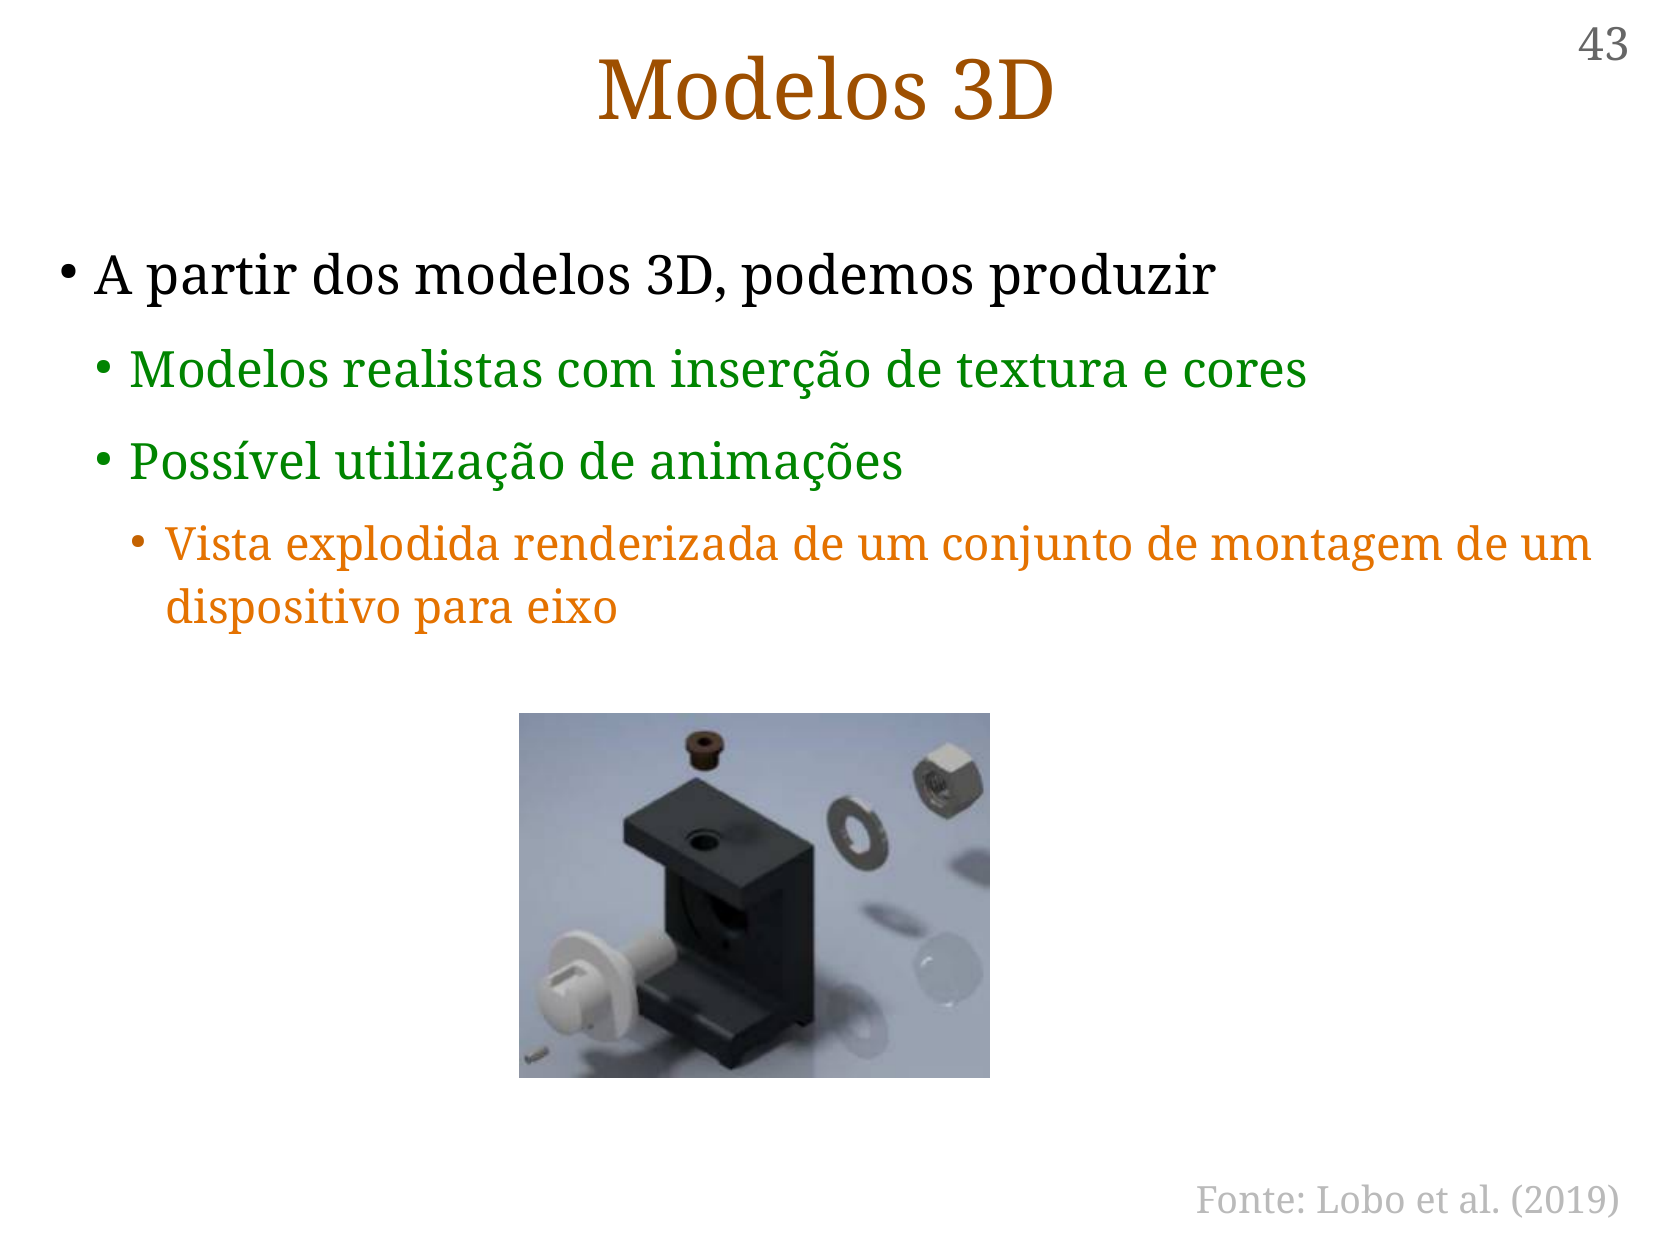

43
# Modelos 3D
A partir dos modelos 3D, podemos produzir
Modelos realistas com inserção de textura e cores
Possível utilização de animações
Vista explodida renderizada de um conjunto de montagem de um dispositivo para eixo
Fonte: Lobo et al. (2019)